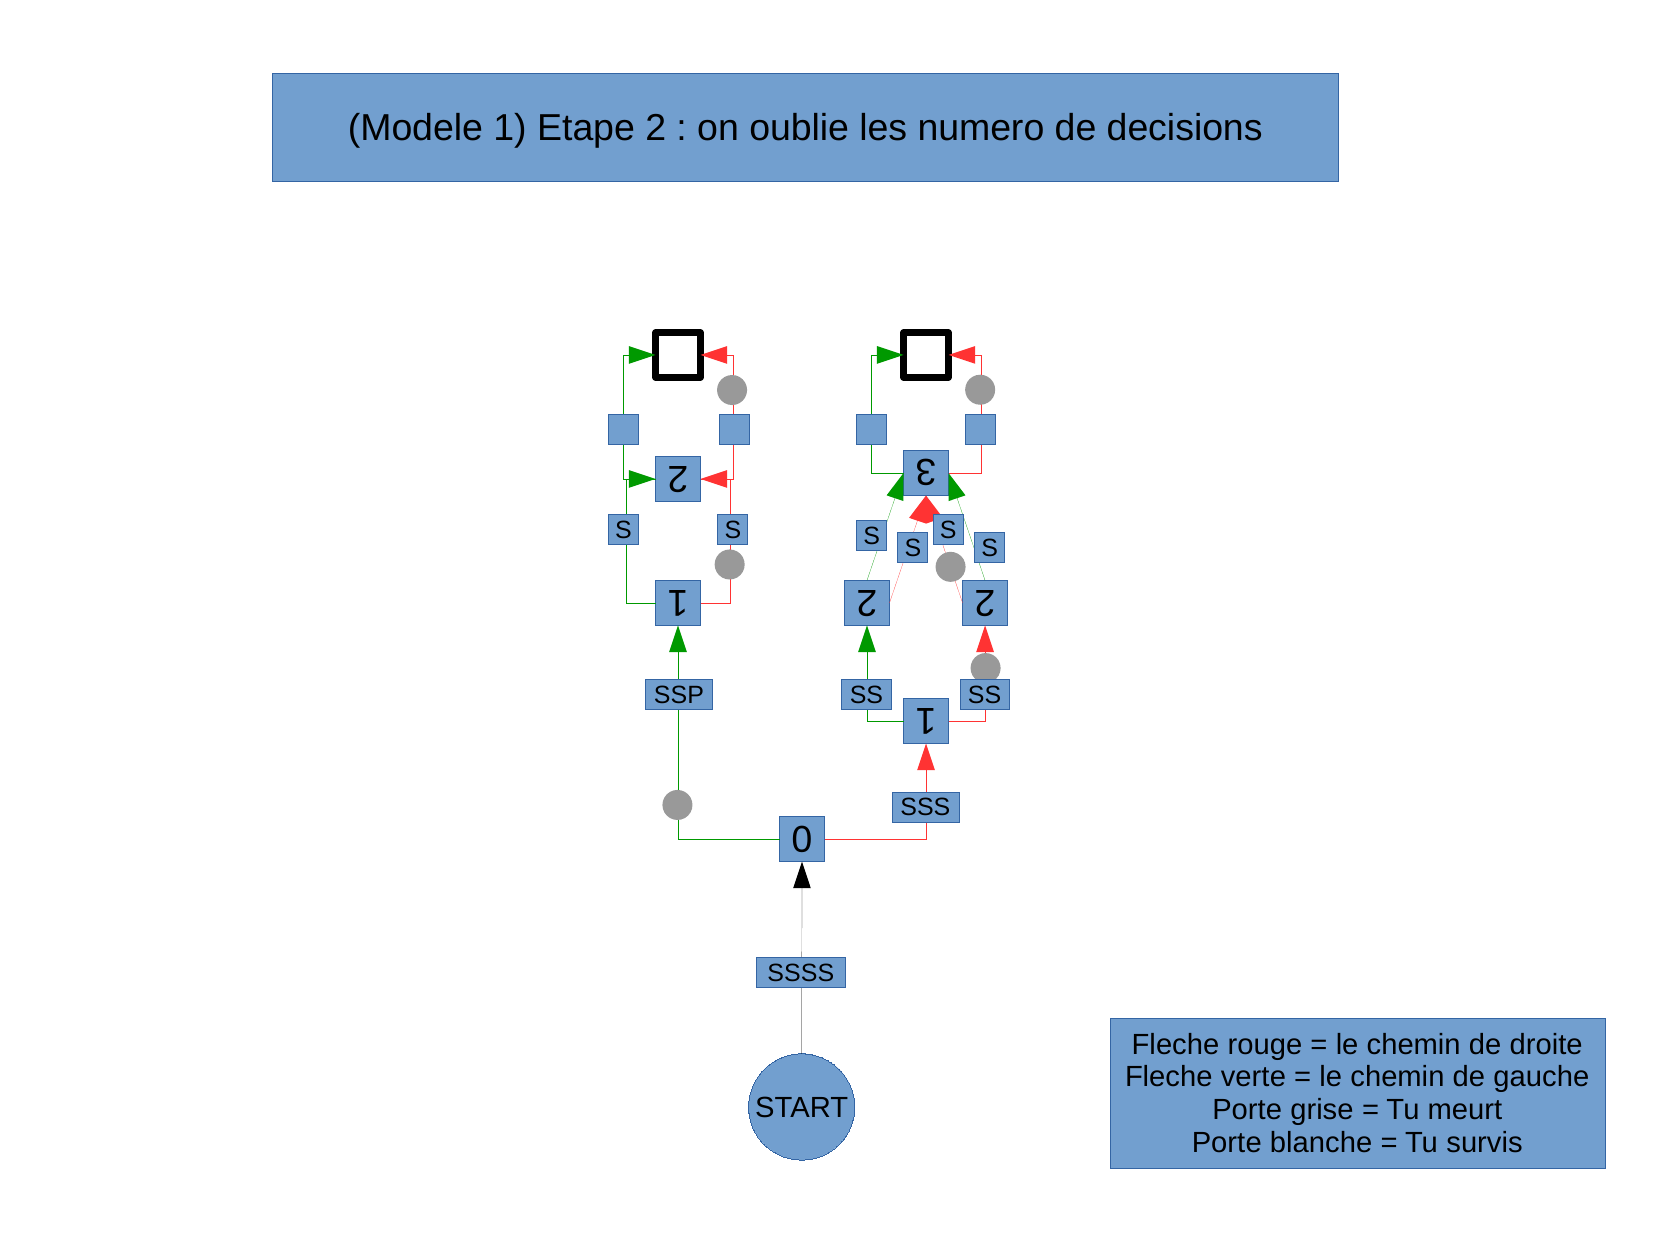

(Modele 1) Etape 2 : on oublie les numero de decisions
3
2
S
S
S
S
S
S
1
2
2
SSP
SS
SS
1
SSS
0
SSSS
Fleche rouge = le chemin de gauche
Fleche verte = le chemin de droite
Porte grise = Tu meurt
Porte blanche = Tu survis
Fleche rouge = le chemin de droite
Fleche verte = le chemin de gauche
Porte grise = Tu meurt
Porte blanche = Tu survis
START